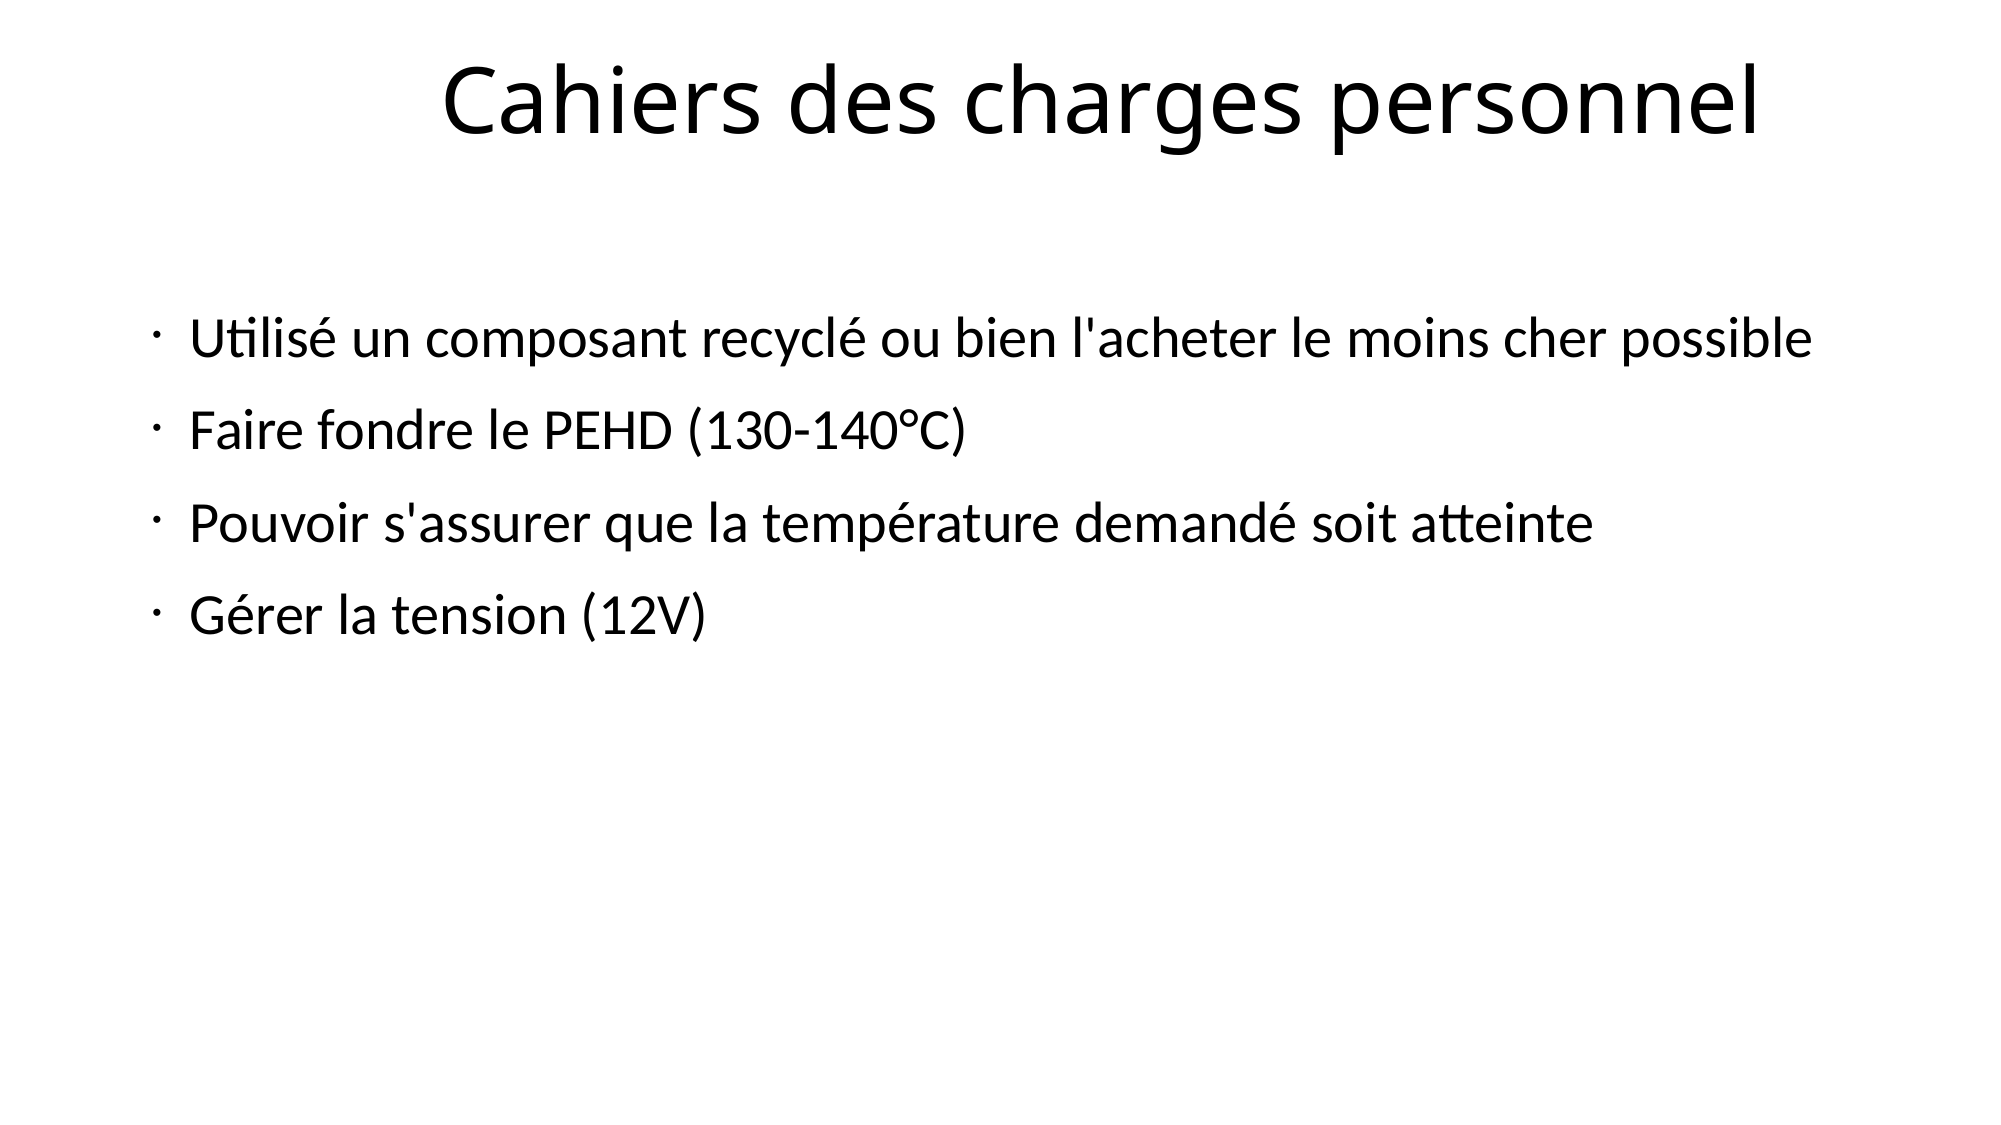

# Cahiers des charges personnel
Utilisé un composant recyclé ou bien l'acheter le moins cher possible
Faire fondre le PEHD (130-140°C)
Pouvoir s'assurer que la température demandé soit atteinte
Gérer la tension (12V)